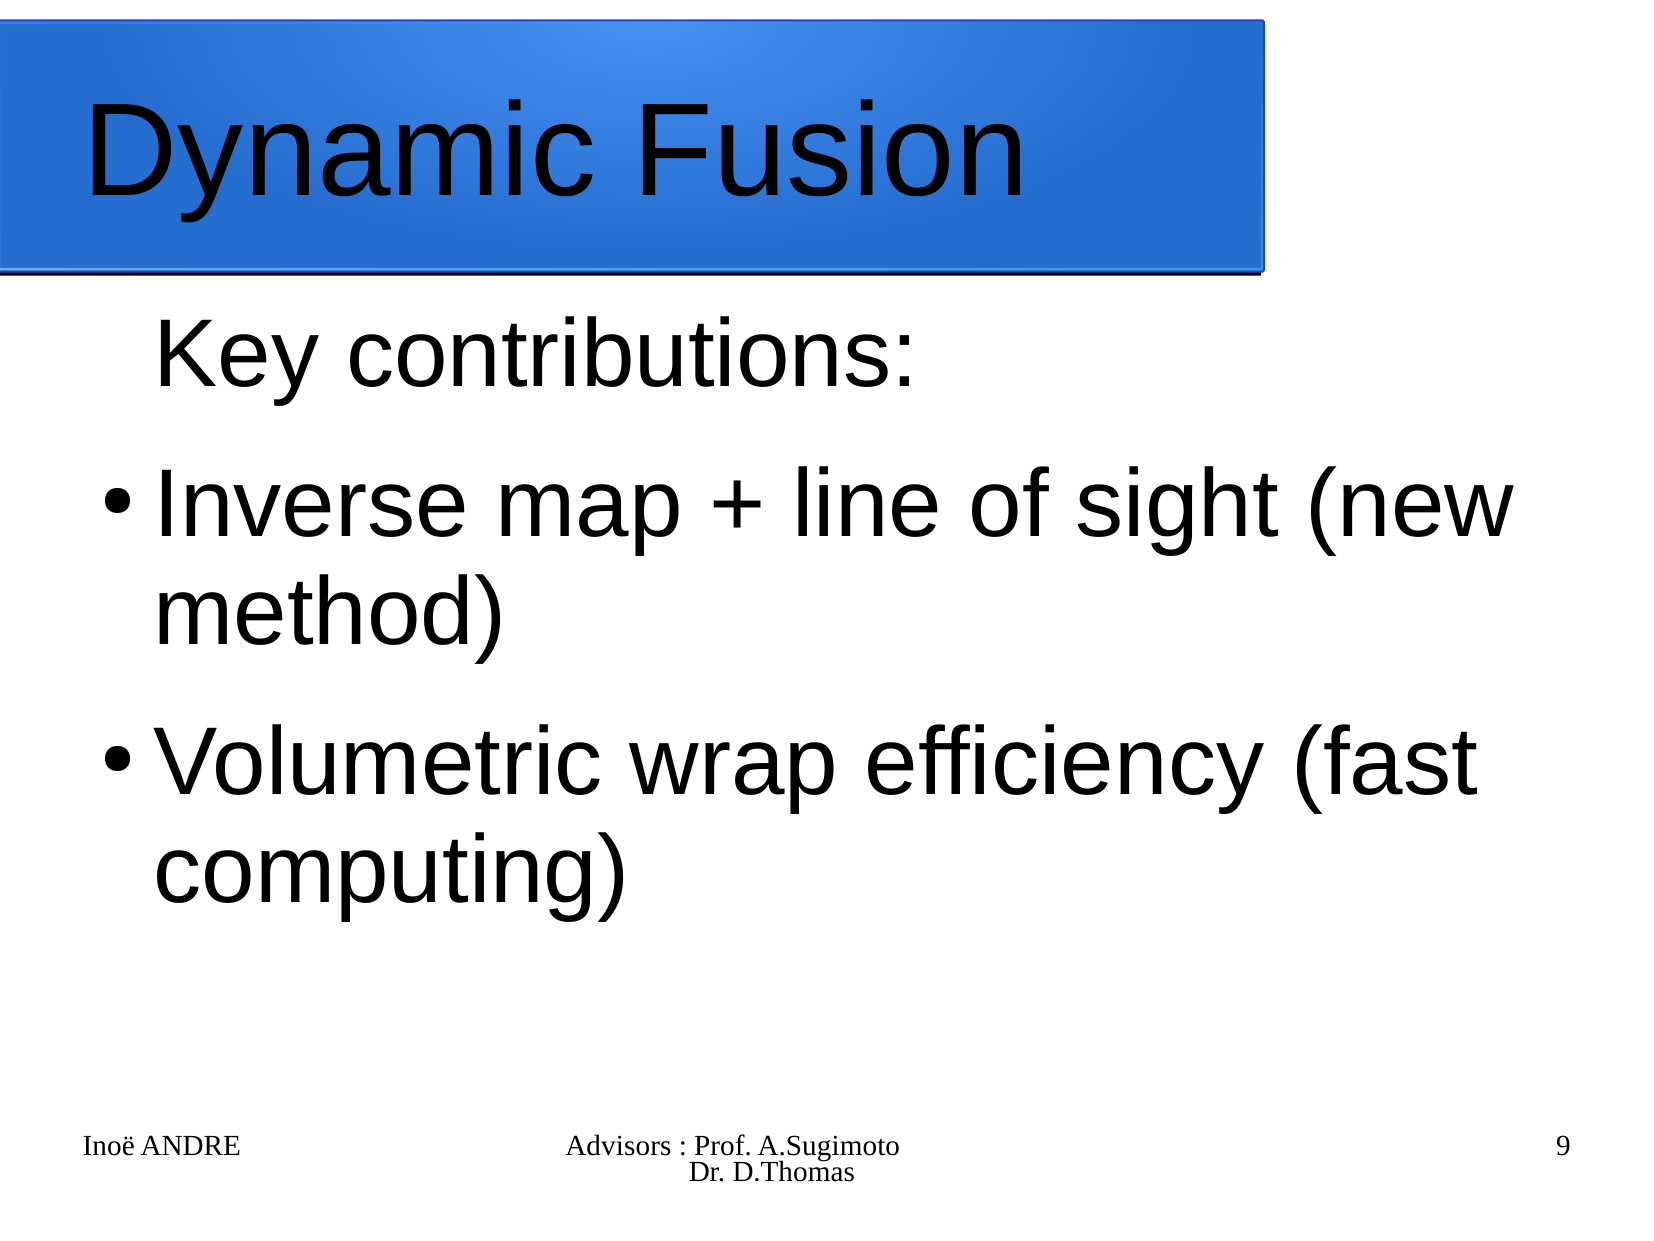

# Dynamic Fusion
Key contributions:
Inverse map + line of sight (new method)
Volumetric wrap efficiency (fast computing)
Inoë ANDRE
Advisors : Prof. A.Sugimoto Dr. D.Thomas
9